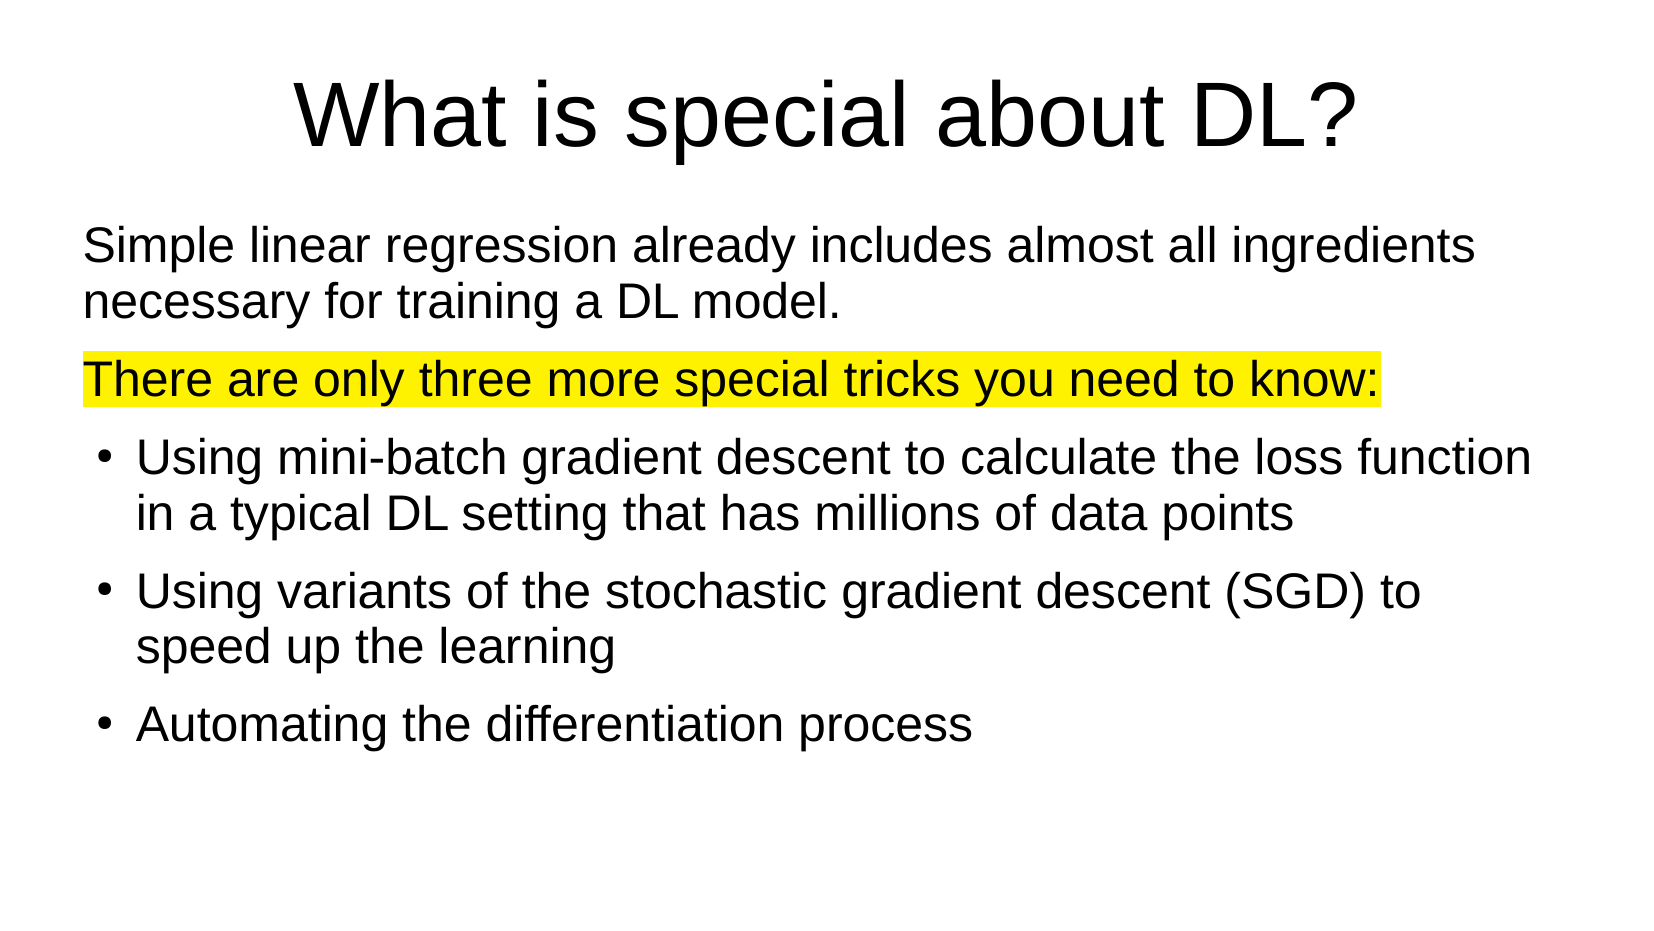

# What is special about DL?
Simple linear regression already includes almost all ingredients necessary for training a DL model.
There are only three more special tricks you need to know:
Using mini-batch gradient descent to calculate the loss function in a typical DL setting that has millions of data points
Using variants of the stochastic gradient descent (SGD) to speed up the learning
Automating the differentiation process